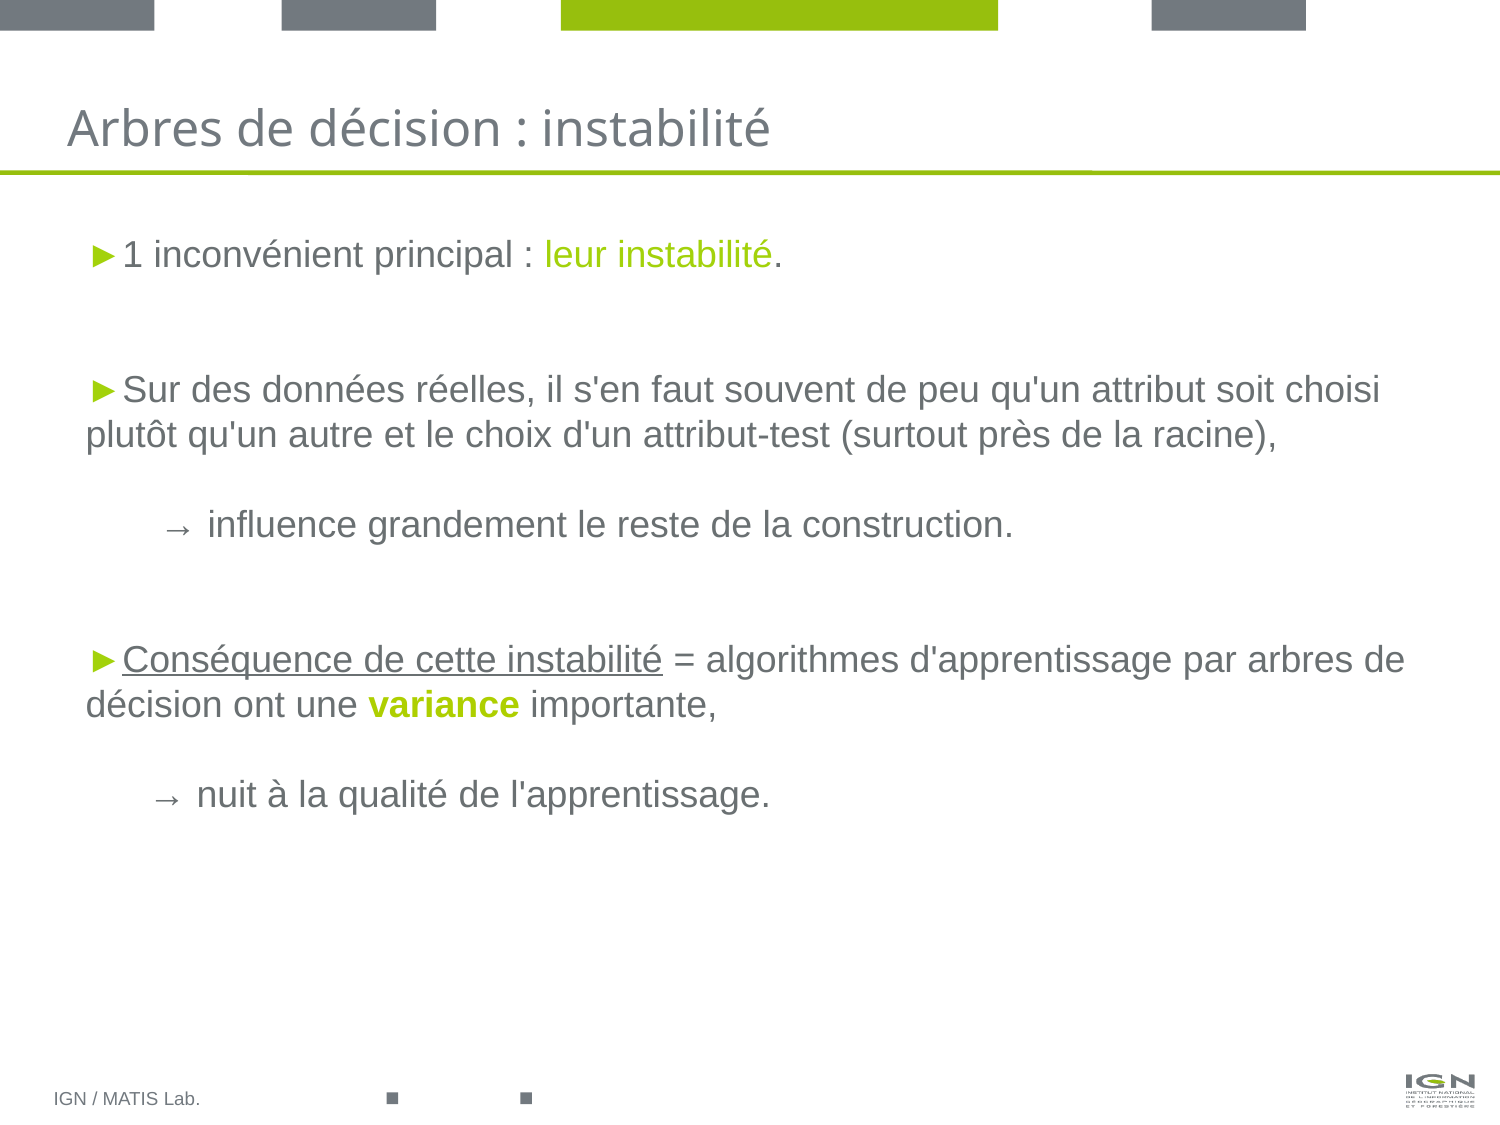

Arbres de décision : instabilité
►1 inconvénient principal : leur instabilité.
►Sur des données réelles, il s'en faut souvent de peu qu'un attribut soit choisi plutôt qu'un autre et le choix d'un attribut-test (surtout près de la racine),
	→ influence grandement le reste de la construction.
►Conséquence de cette instabilité = algorithmes d'apprentissage par arbres de décision ont une variance importante,
 → nuit à la qualité de l'apprentissage.
IGN / MATIS Lab.